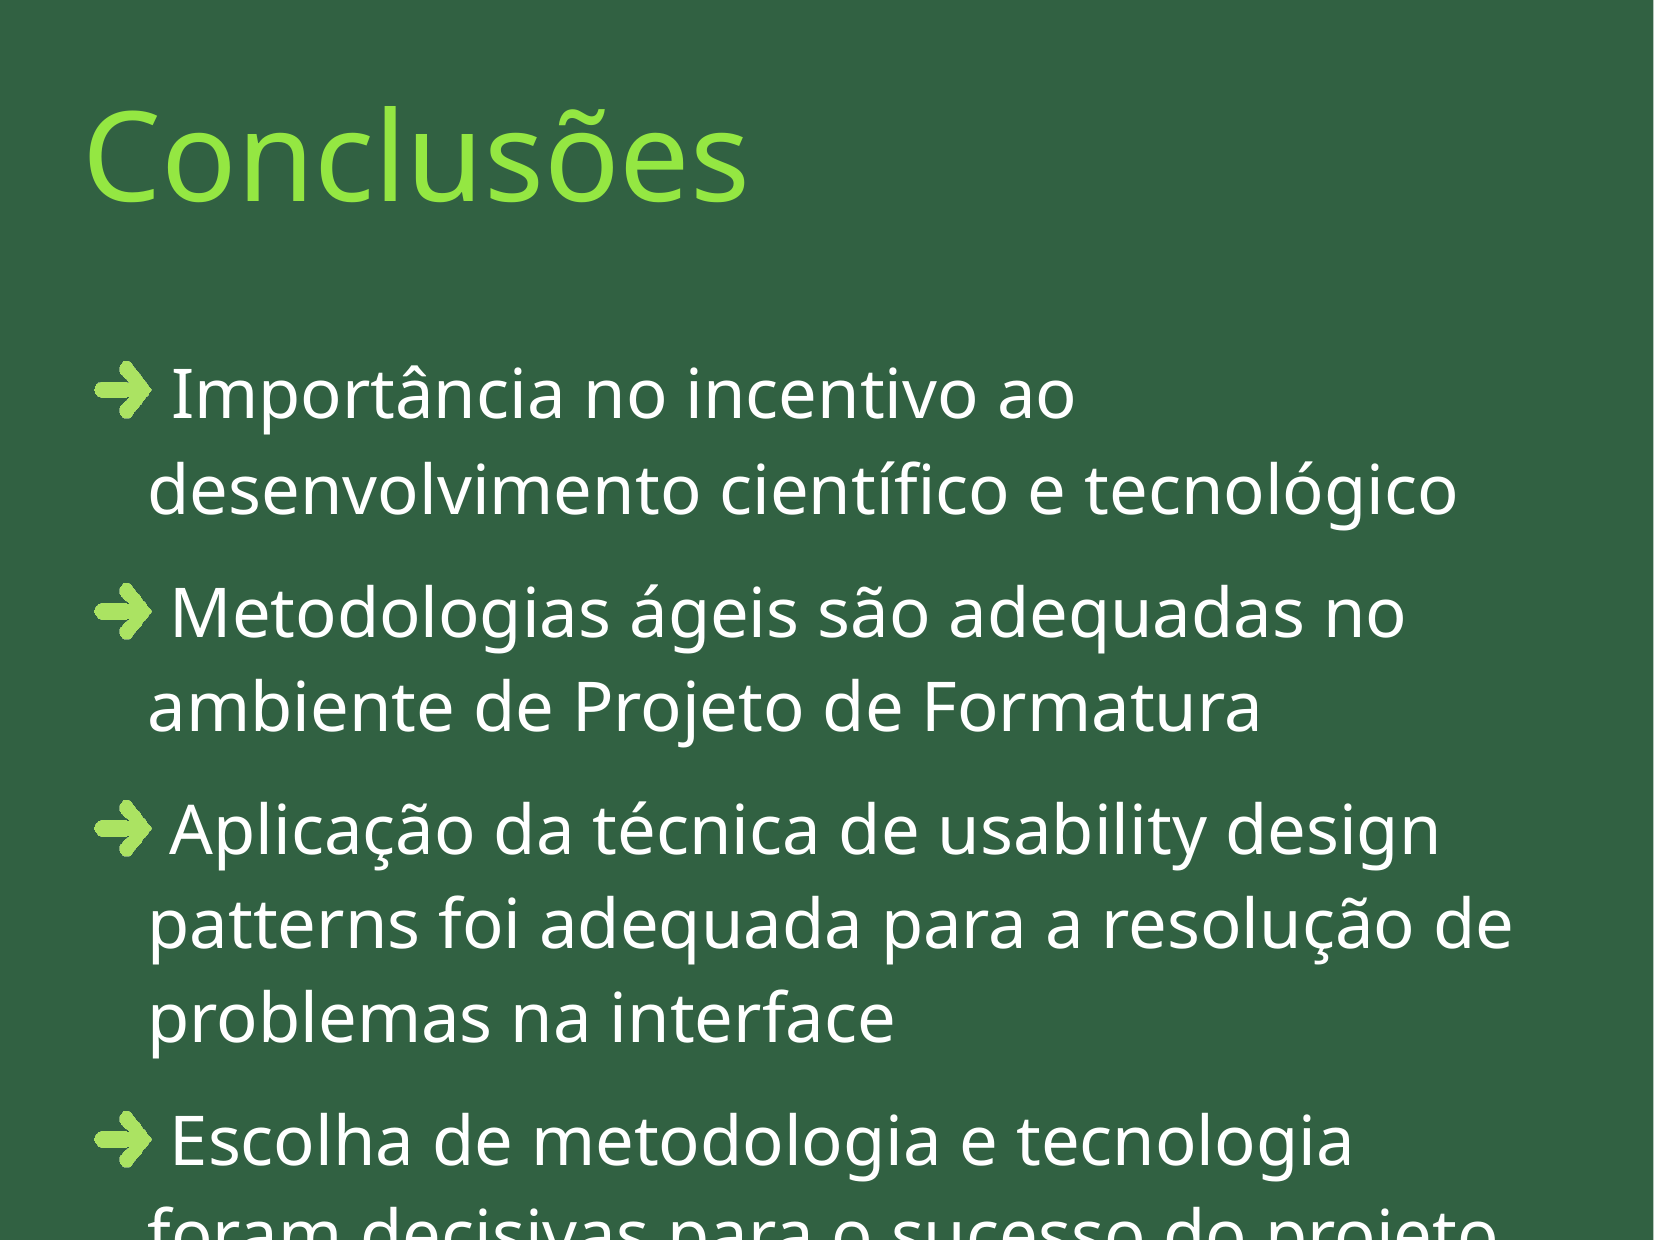

# Conclusões
 Importância no incentivo ao desenvolvimento científico e tecnológico
 Metodologias ágeis são adequadas no ambiente de Projeto de Formatura
 Aplicação da técnica de usability design patterns foi adequada para a resolução de problemas na interface
 Escolha de metodologia e tecnologia foram decisivas para o sucesso do projeto
 Questionário aplicado durante a FEBRACE7, em março:
Estudantes e orientadores:
841
Questionários respondidos:
520 (61%)
Questionários compilados:
136 (16%)